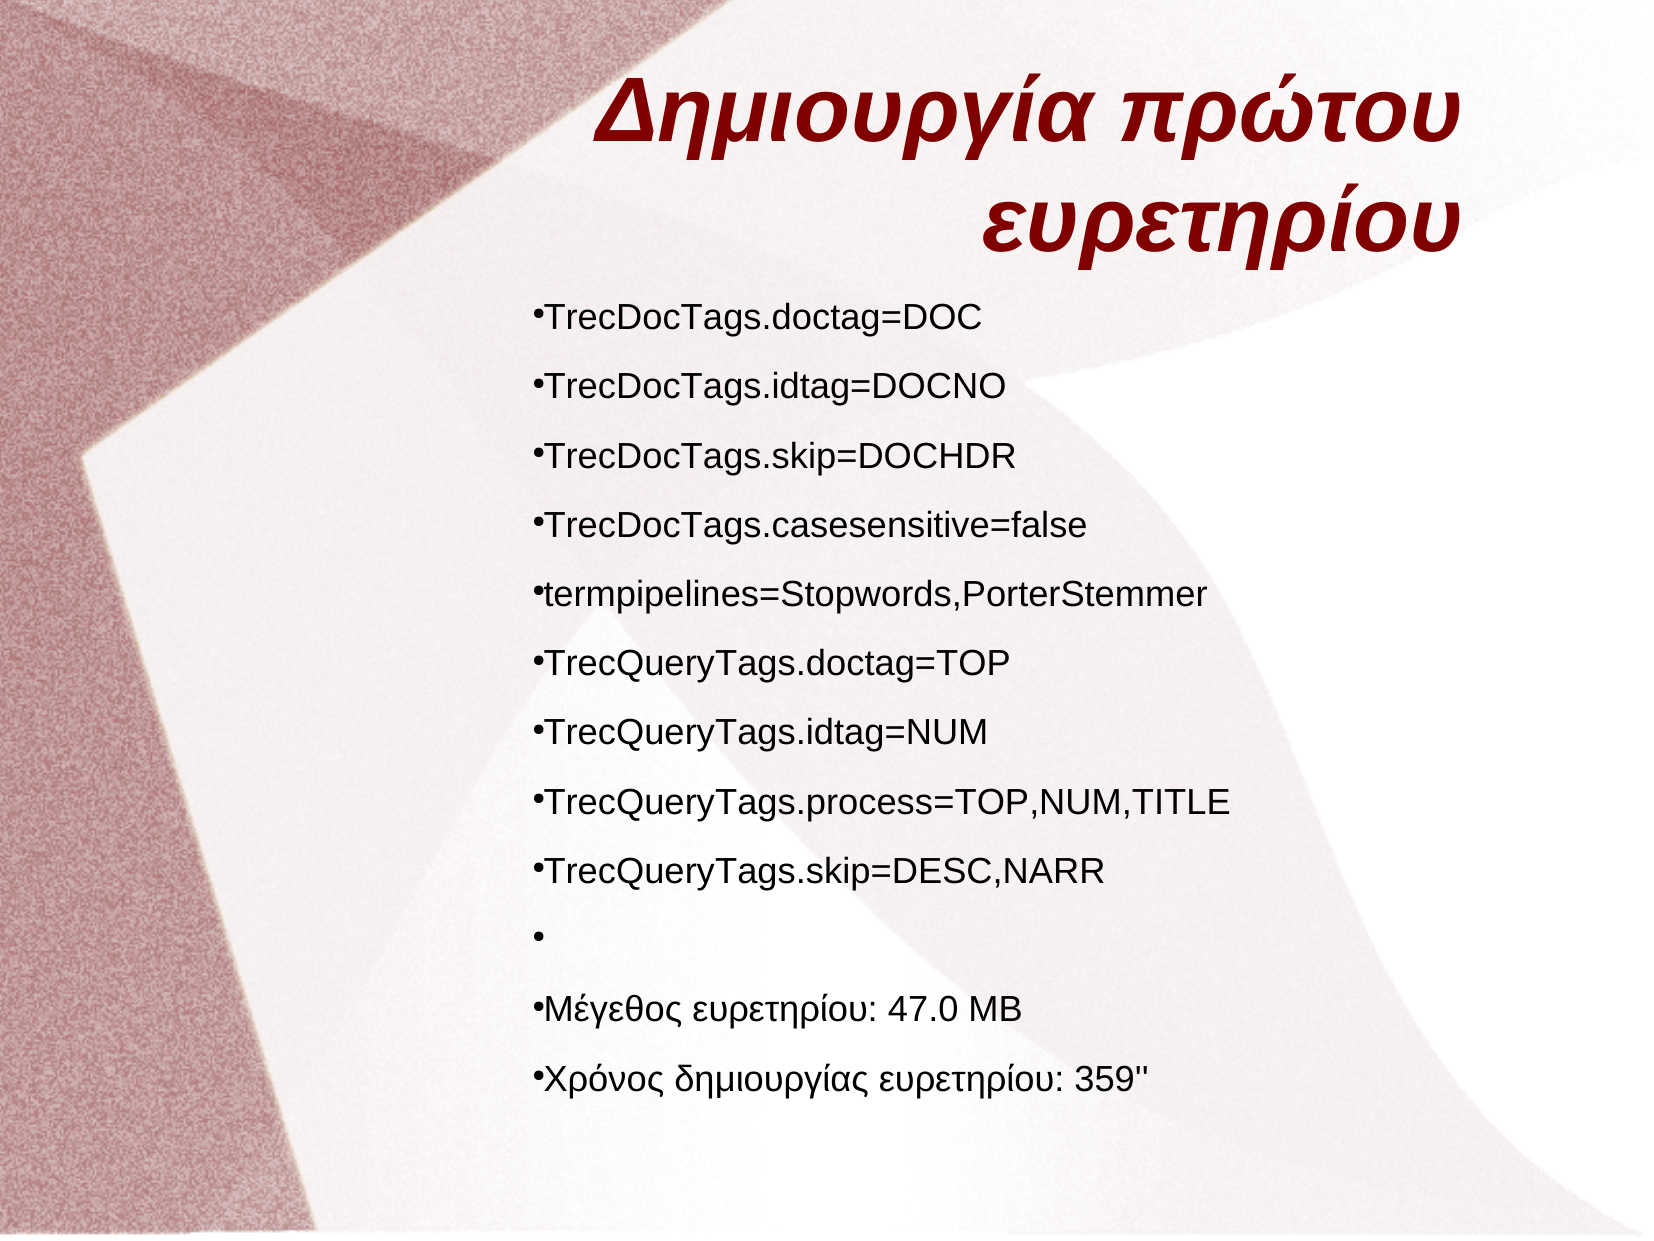

# Δημιουργία πρώτου ευρετηρίου
TrecDocTags.doctag=DOC
TrecDocTags.idtag=DOCNO
TrecDocTags.skip=DOCHDR
TrecDocTags.casesensitive=false
termpipelines=Stopwords,PorterStemmer
TrecQueryTags.doctag=TOP
TrecQueryTags.idtag=NUM
TrecQueryTags.process=TOP,NUM,TITLE
TrecQueryTags.skip=DESC,NARR
Μέγεθος ευρετηρίου: 47.0 MB
Χρόνος δημιουργίας ευρετηρίου: 359''